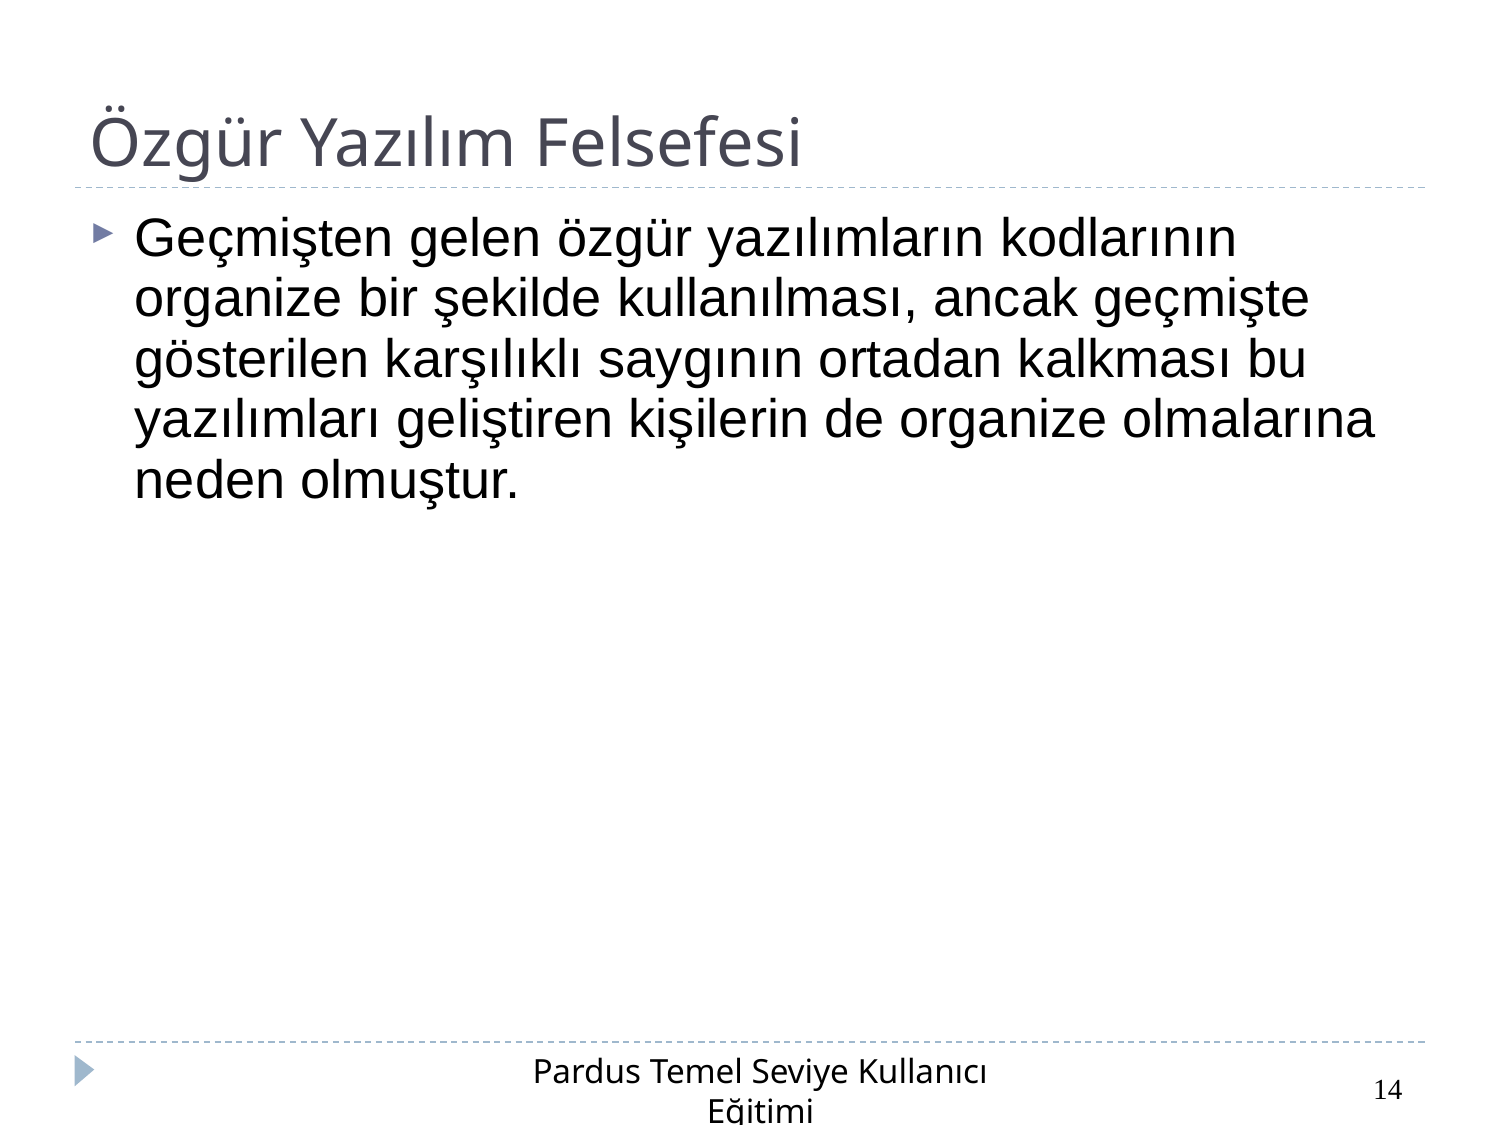

# Özgür Yazılım Felsefesi
Geçmişten gelen özgür yazılımların kodlarının organize bir şekilde kullanılması, ancak geçmişte gösterilen karşılıklı saygının ortadan kalkması bu yazılımları geliştiren kişilerin de organize olmalarına neden olmuştur.